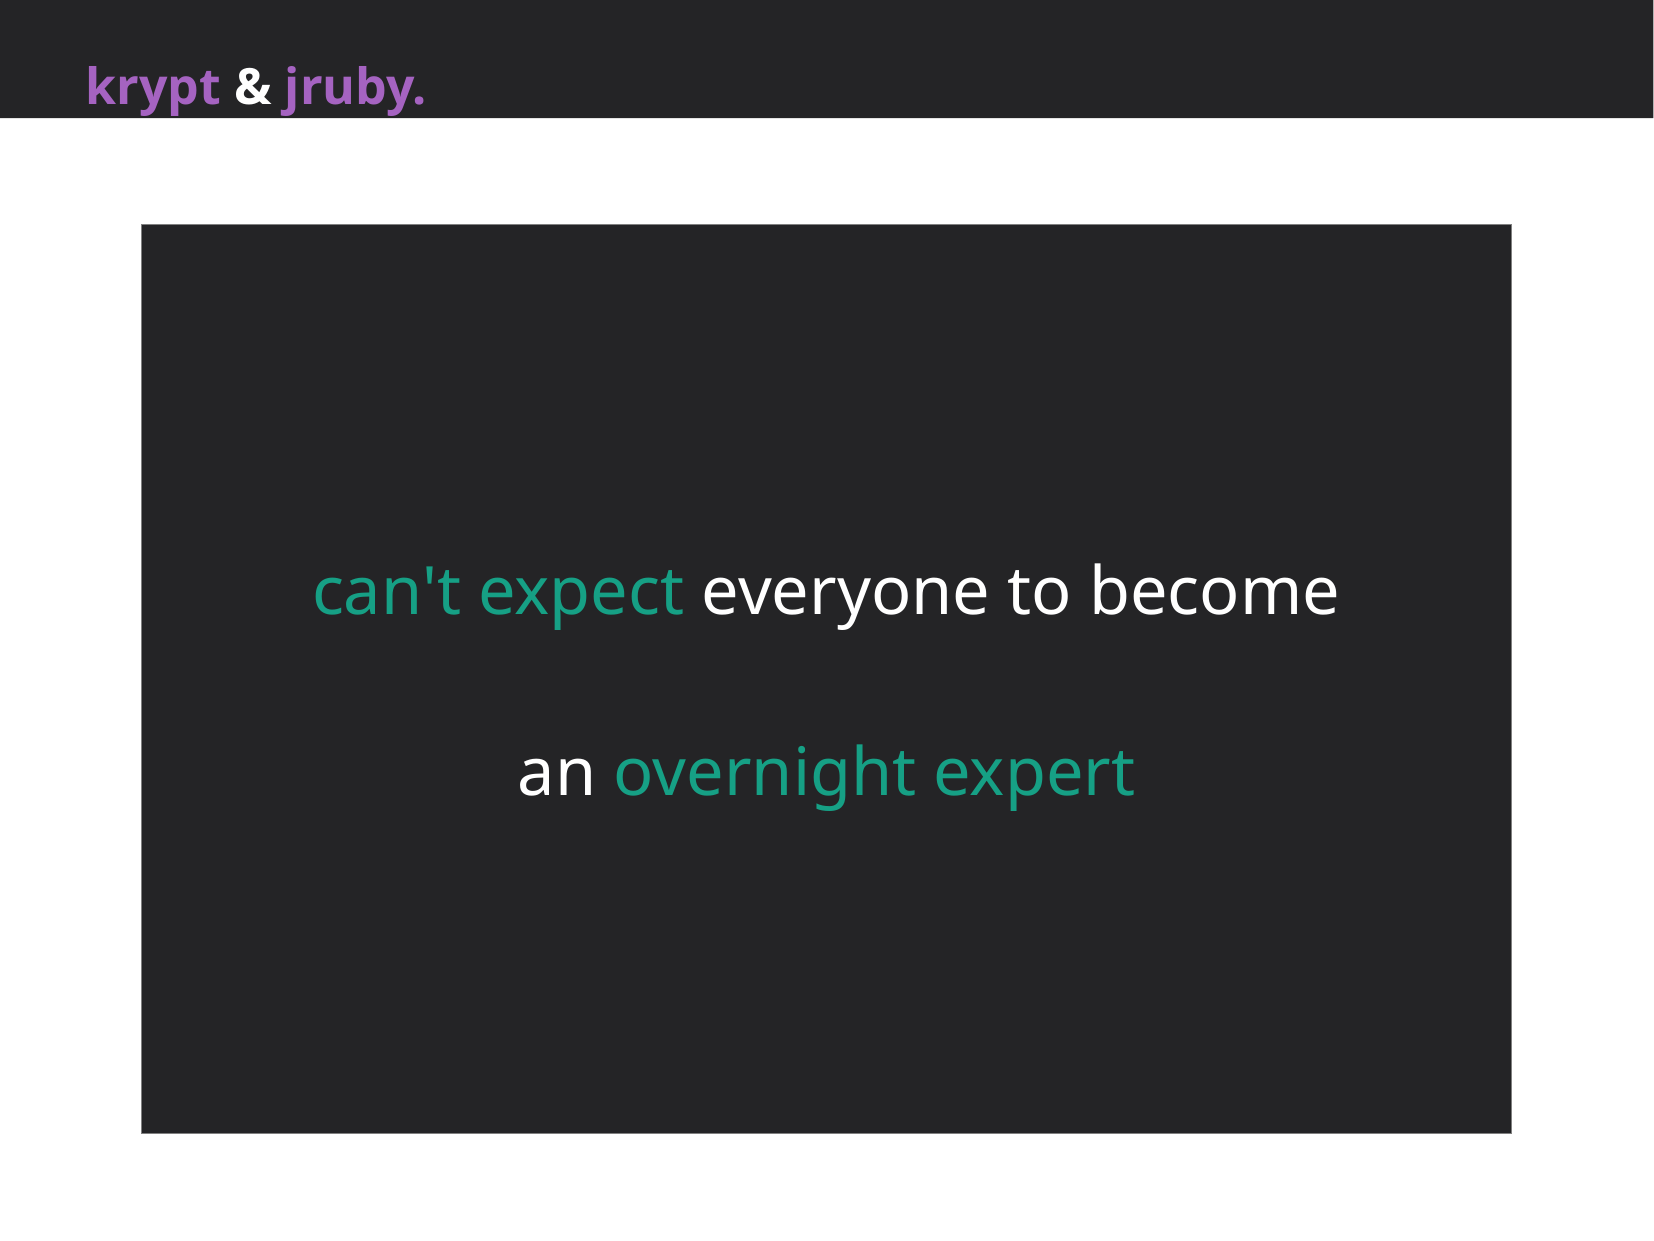

krypt & jruby.
can't expect everyone to become
an overnight expert